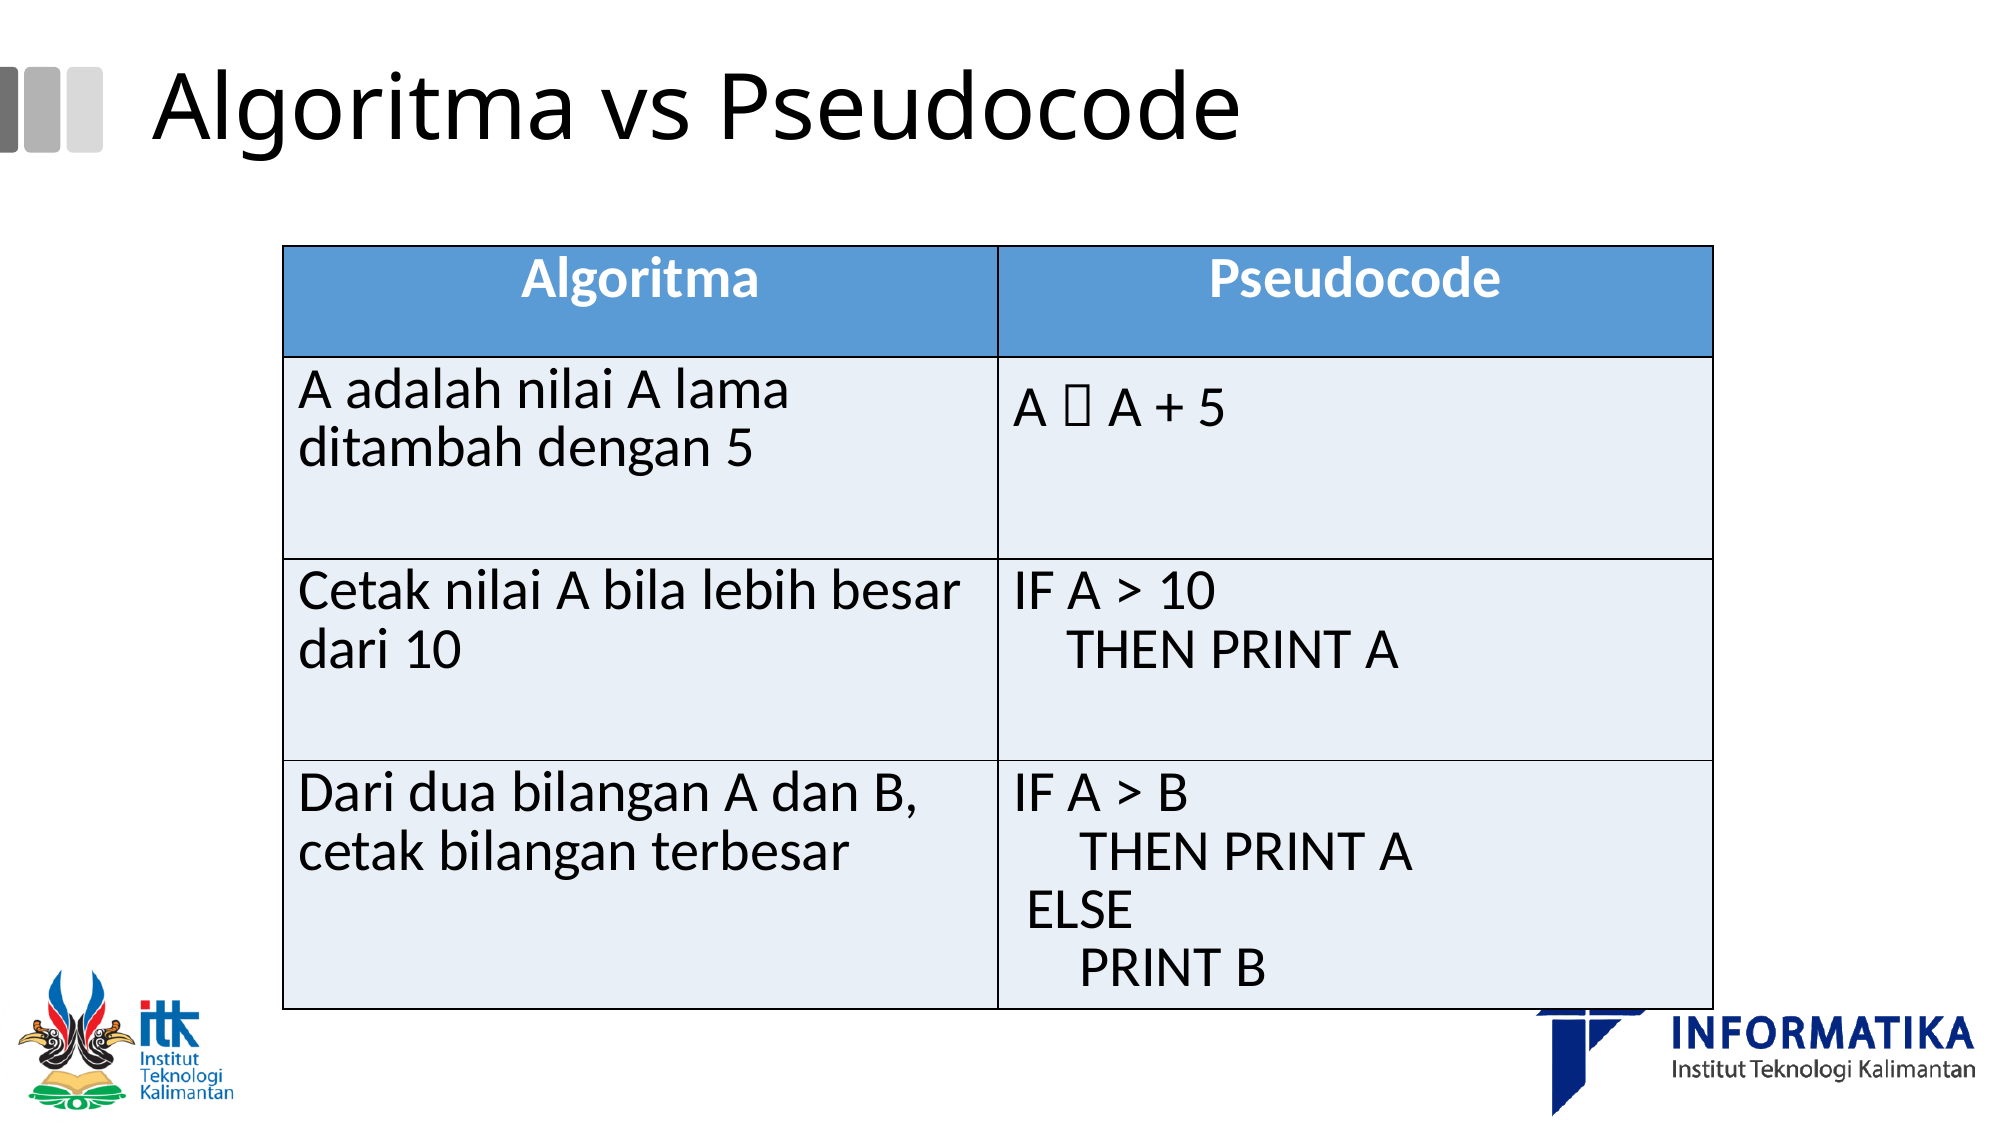

# Algoritma vs Pseudocode
| Algoritma | Pseudocode |
| --- | --- |
| A adalah nilai A lama ditambah dengan 5 | A  A + 5 |
| Cetak nilai A bila lebih besar dari 10 | IF A > 10 THEN PRINT A |
| Dari dua bilangan A dan B, cetak bilangan terbesar | IF A > B THEN PRINT A ELSE PRINT B |